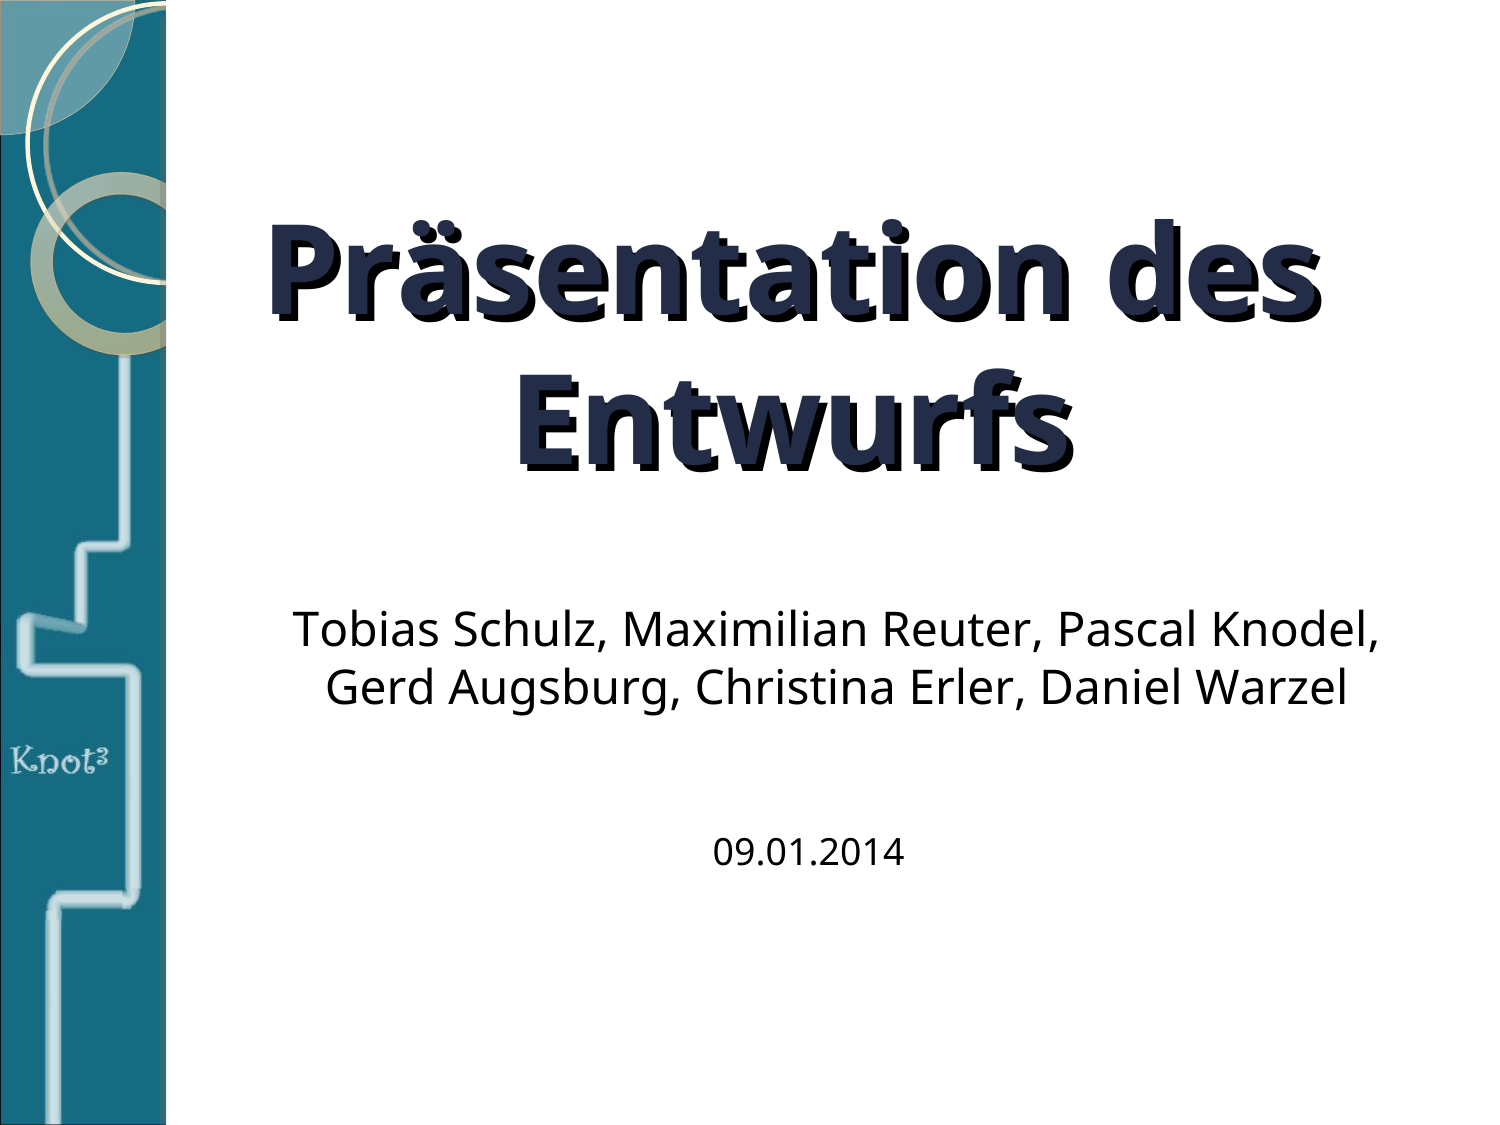

# Präsentation des Entwurfs
Tobias Schulz, Maximilian Reuter, Pascal Knodel,
Gerd Augsburg, Christina Erler, Daniel Warzel
09.01.2014